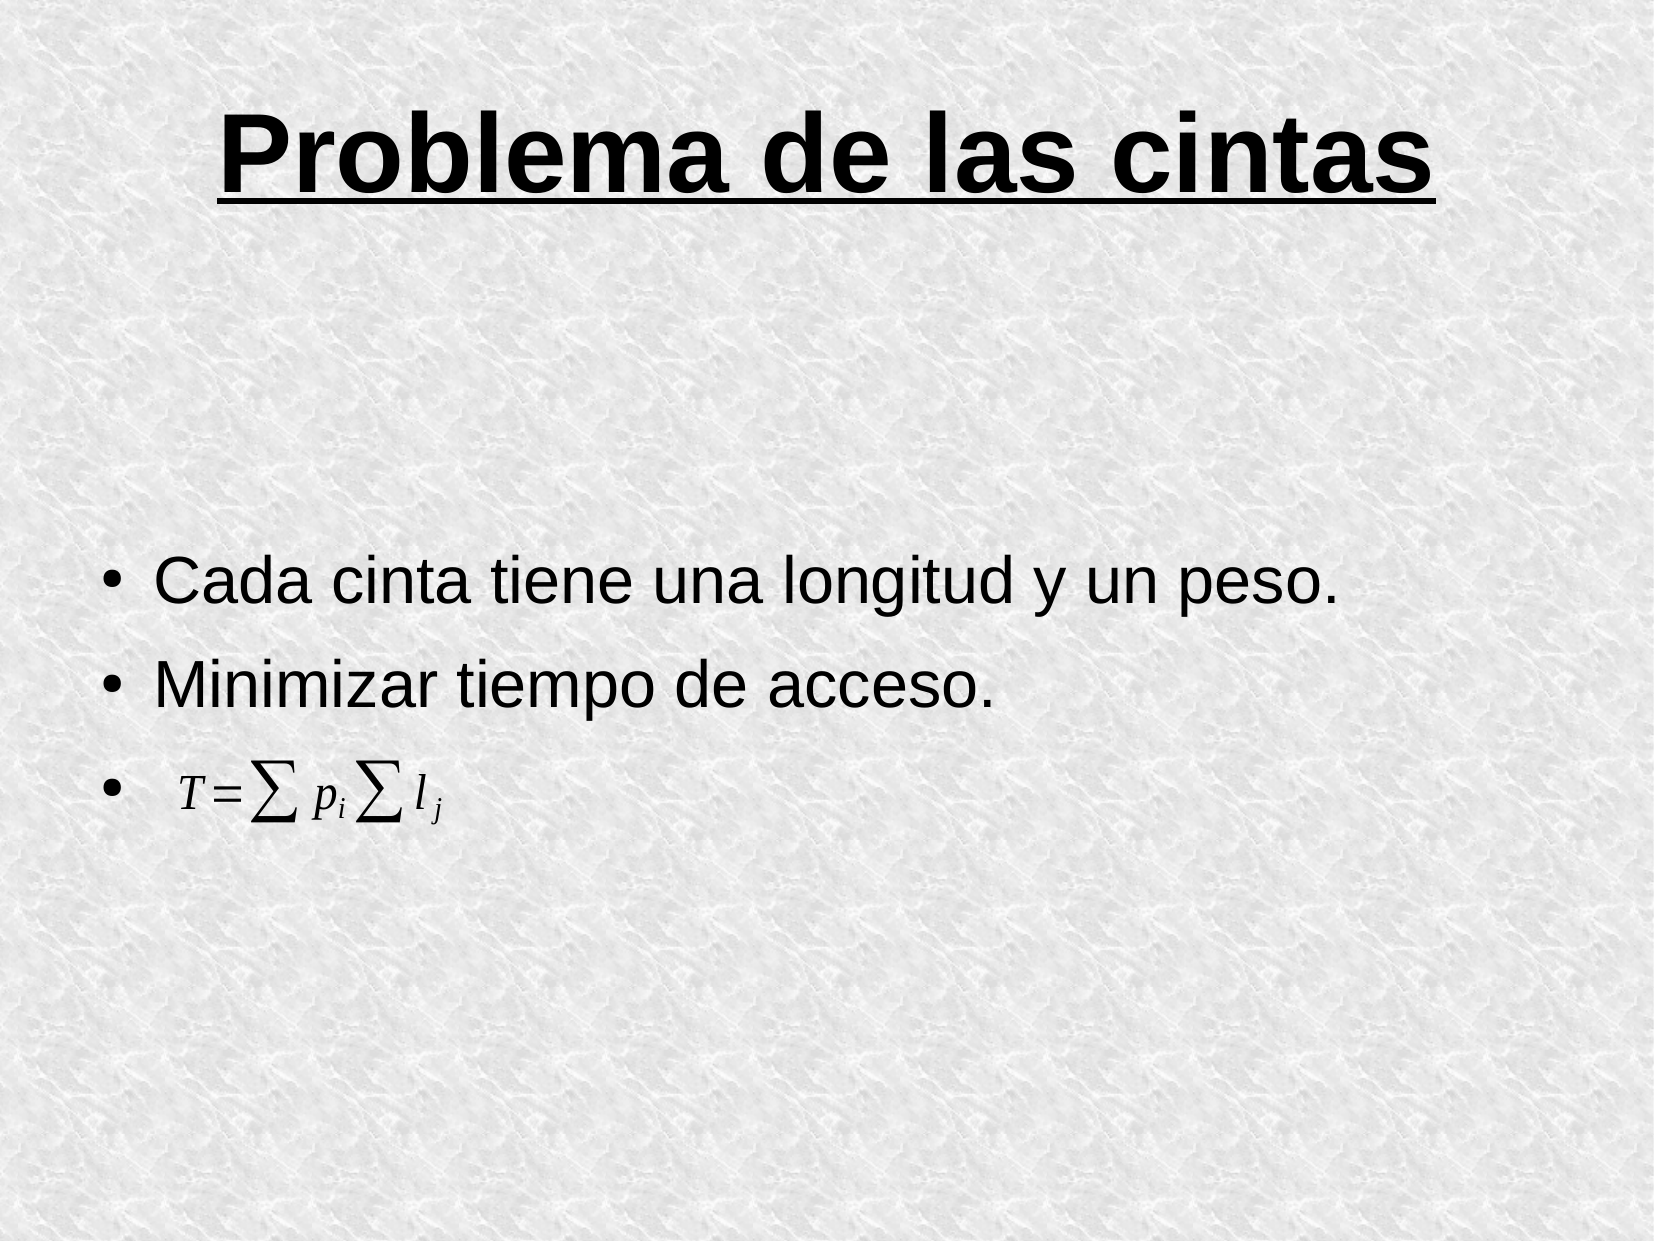

# Problema de las cintas
Cada cinta tiene una longitud y un peso.
Minimizar tiempo de acceso.